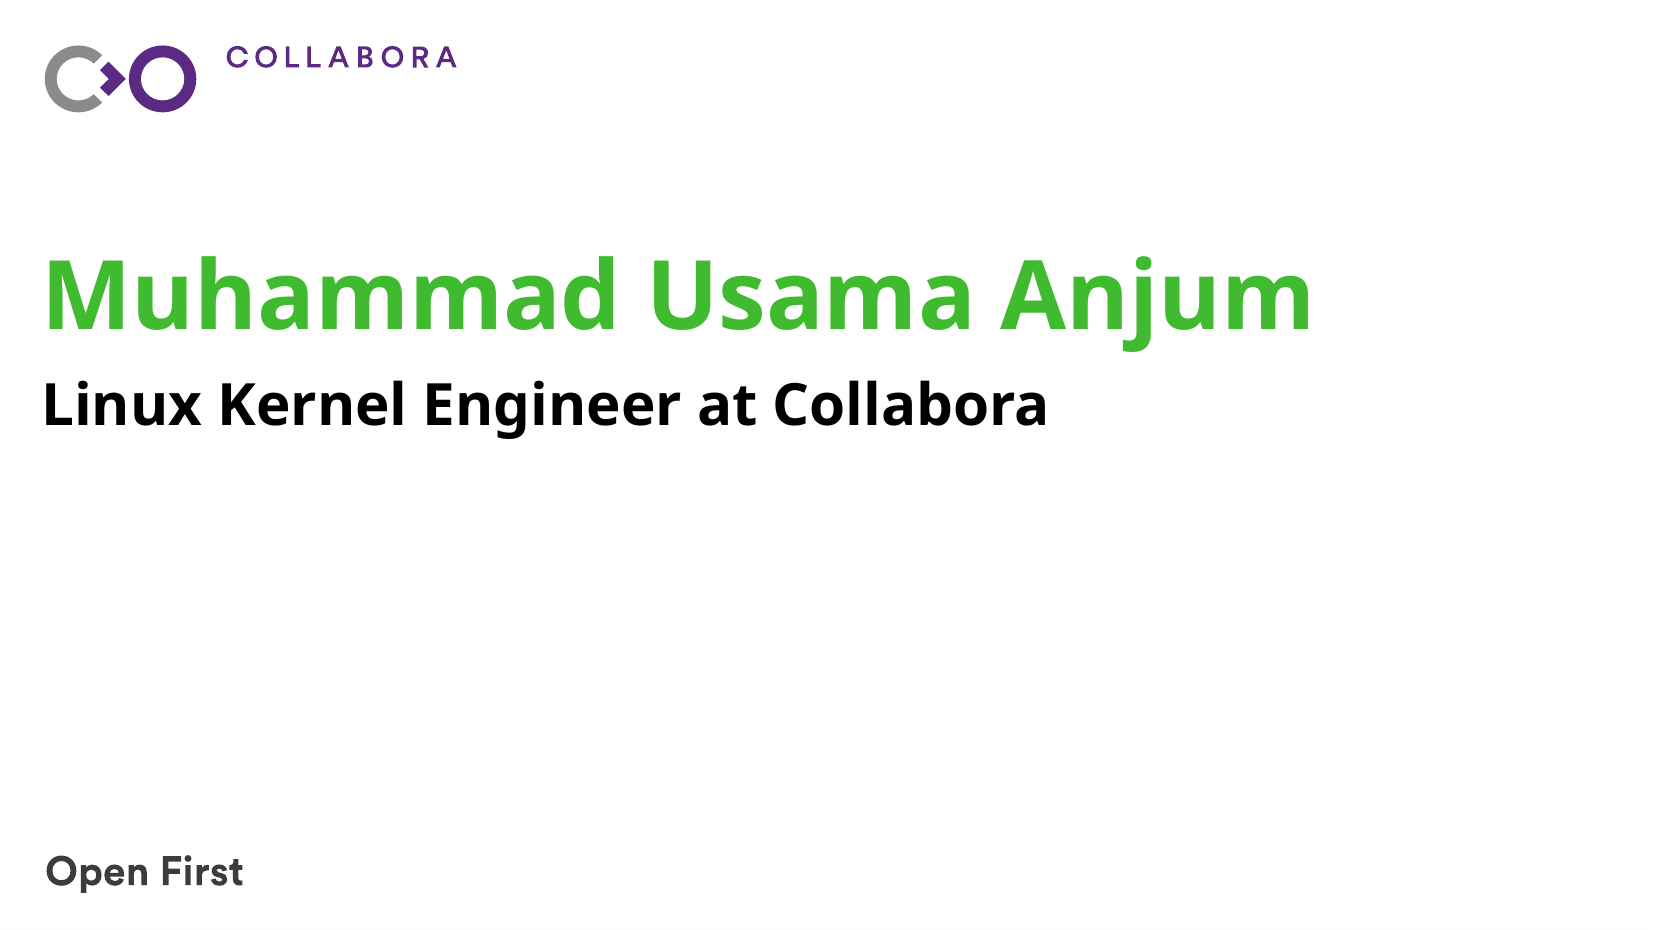

# Muhammad Usama Anjum
Linux Kernel Engineer at Collabora